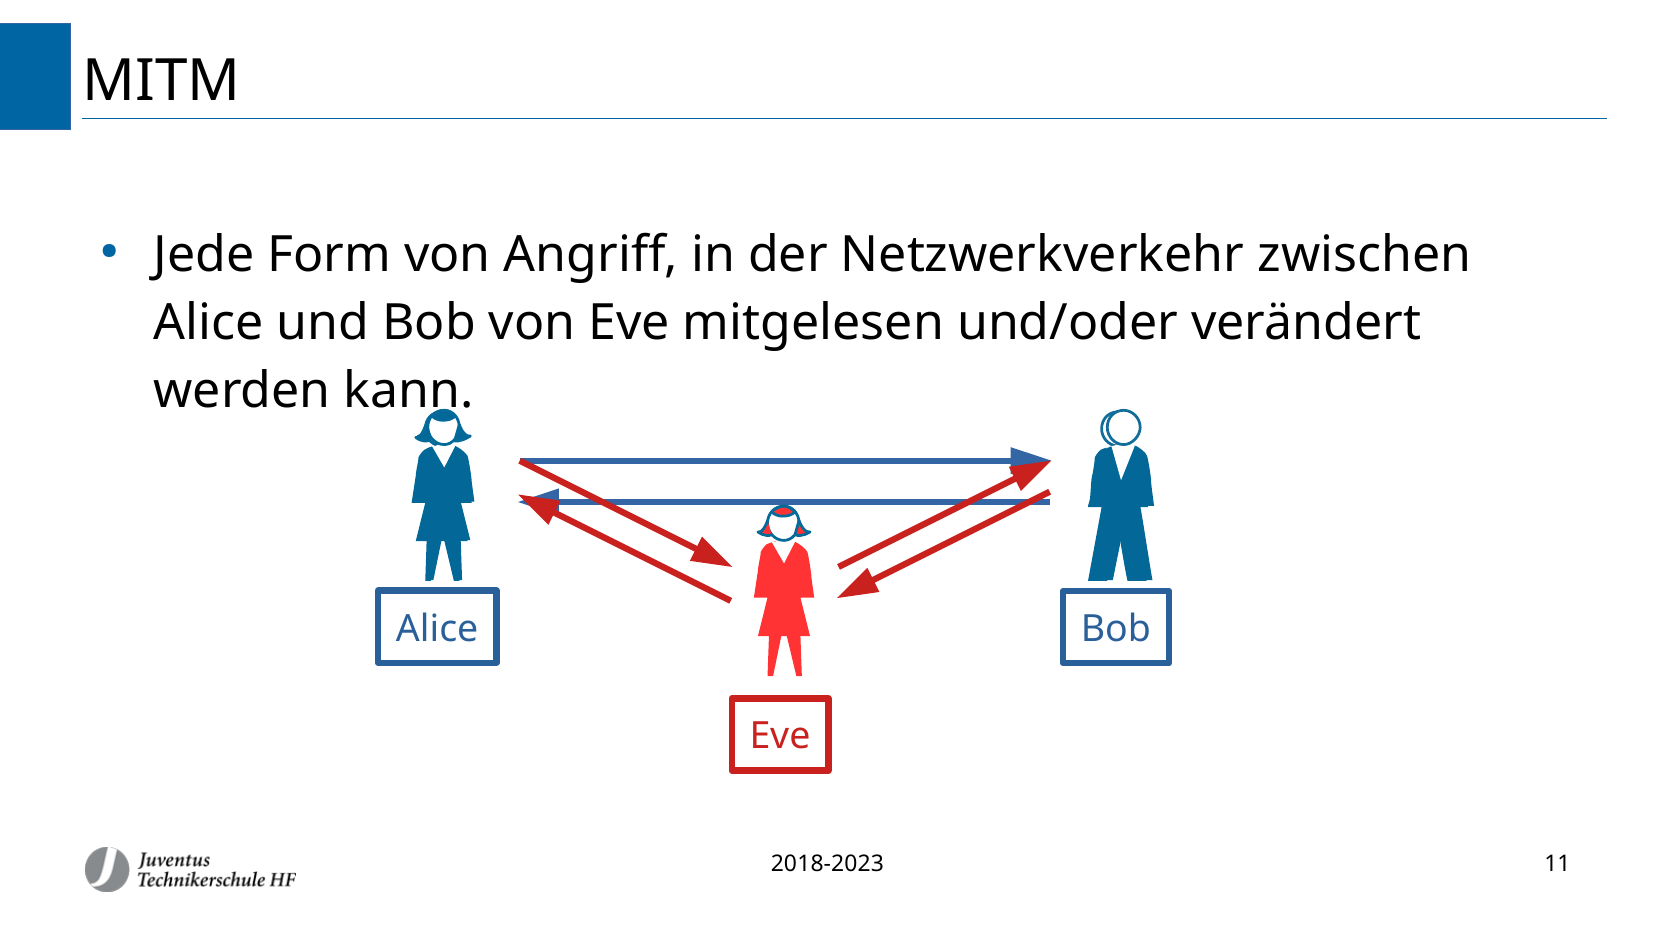

# MITM
Jede Form von Angriff, in der Netzwerkverkehr zwischen Alice und Bob von Eve mitgelesen und/oder verändert werden kann.
Alice
Bob
Eve
2018-2023
11